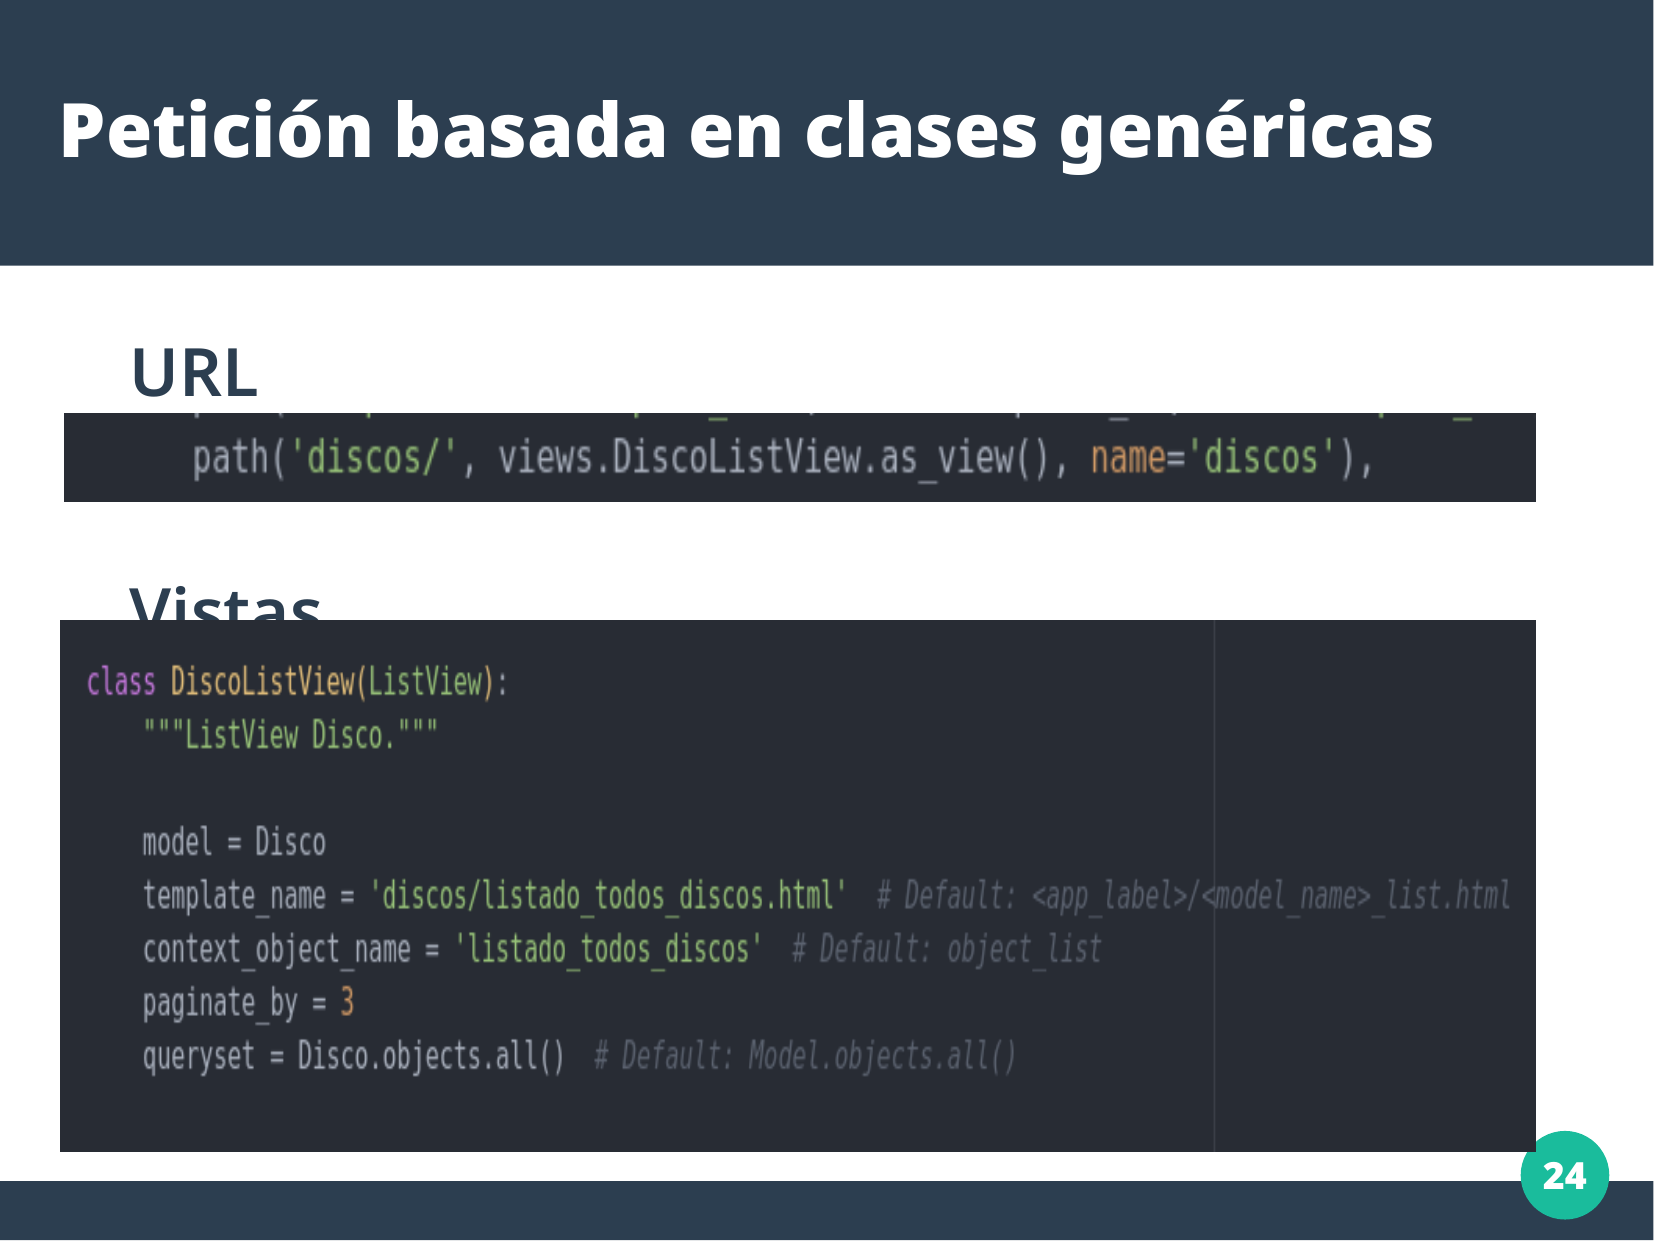

# Petición basada en clases genéricas
URL
Vistas
24